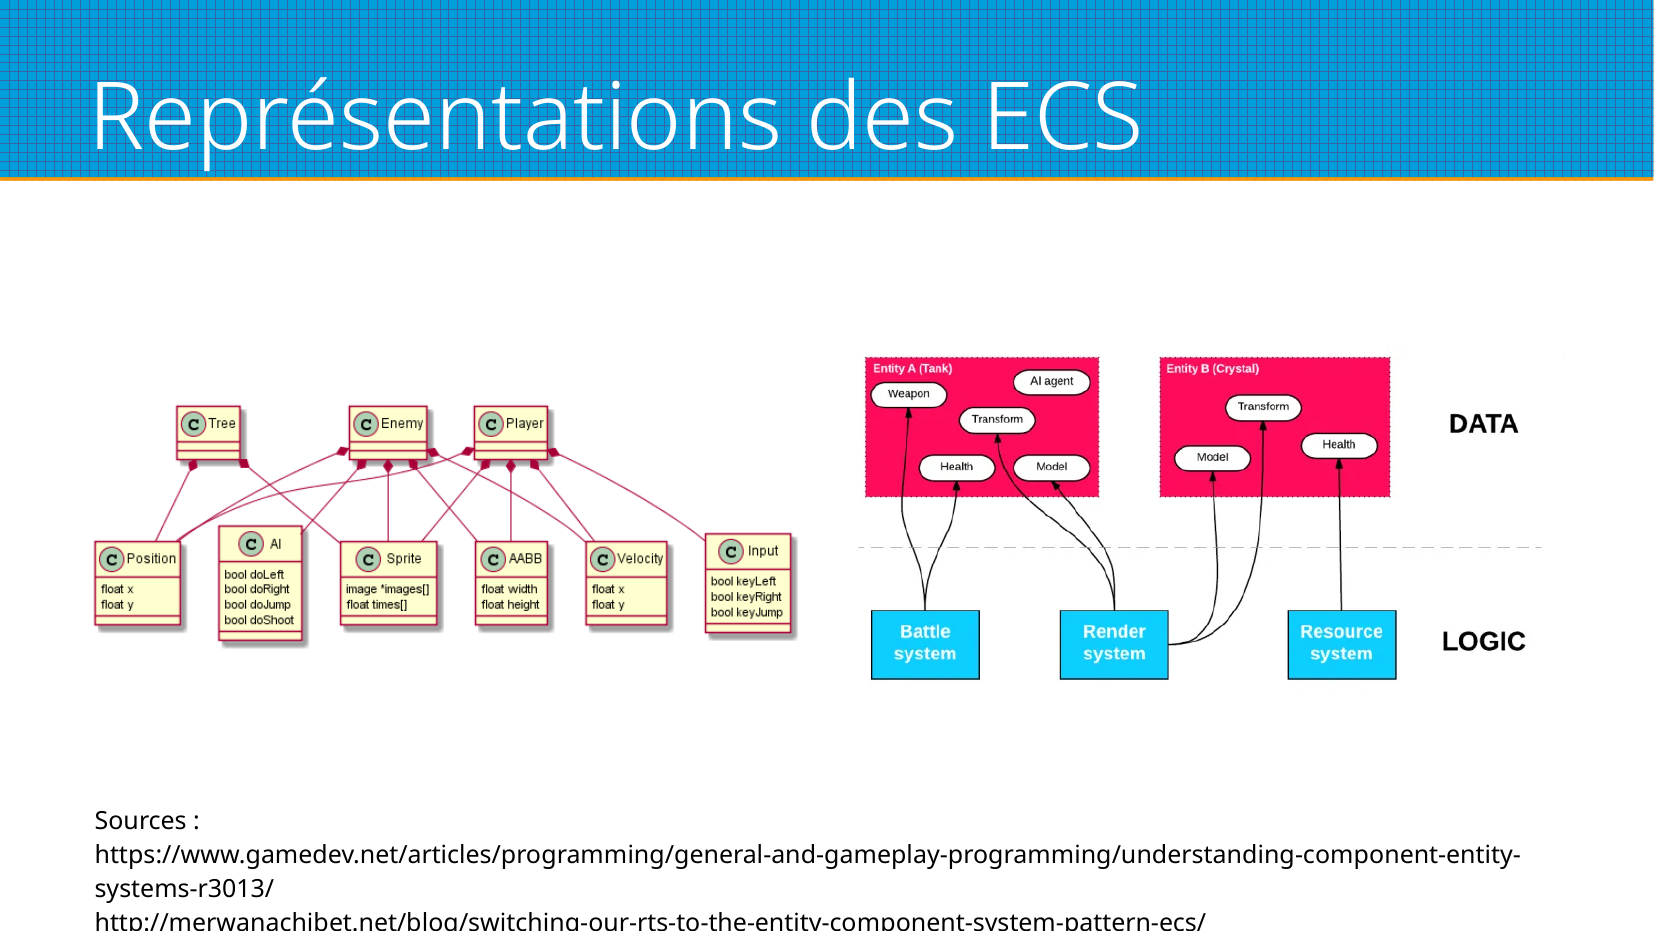

# Représentations des ECS
Sources :
https://www.gamedev.net/articles/programming/general-and-gameplay-programming/understanding-component-entity-systems-r3013/
http://merwanachibet.net/blog/switching-our-rts-to-the-entity-component-system-pattern-ecs/